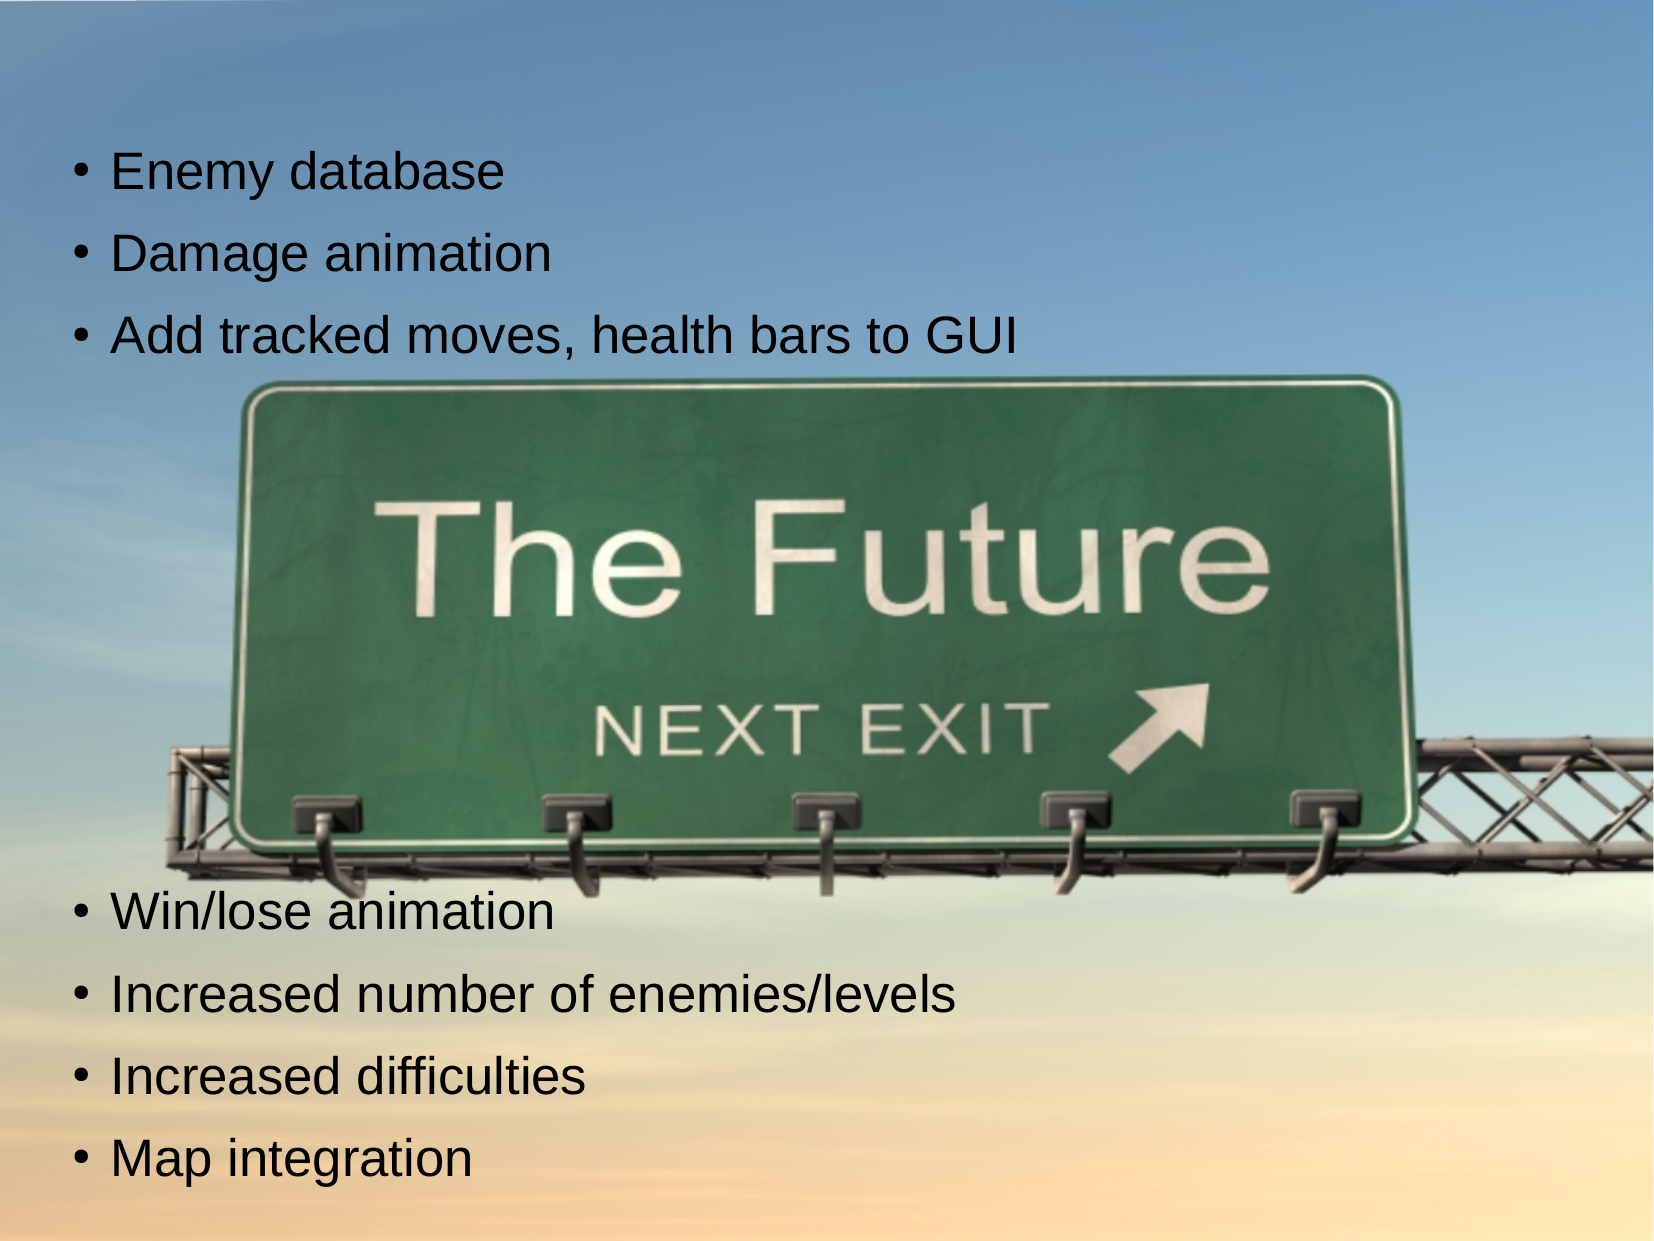

# Enemy database
Damage animation
Add tracked moves, health bars to GUI
Win/lose animation
Increased number of enemies/levels
Increased difficulties
Map integration